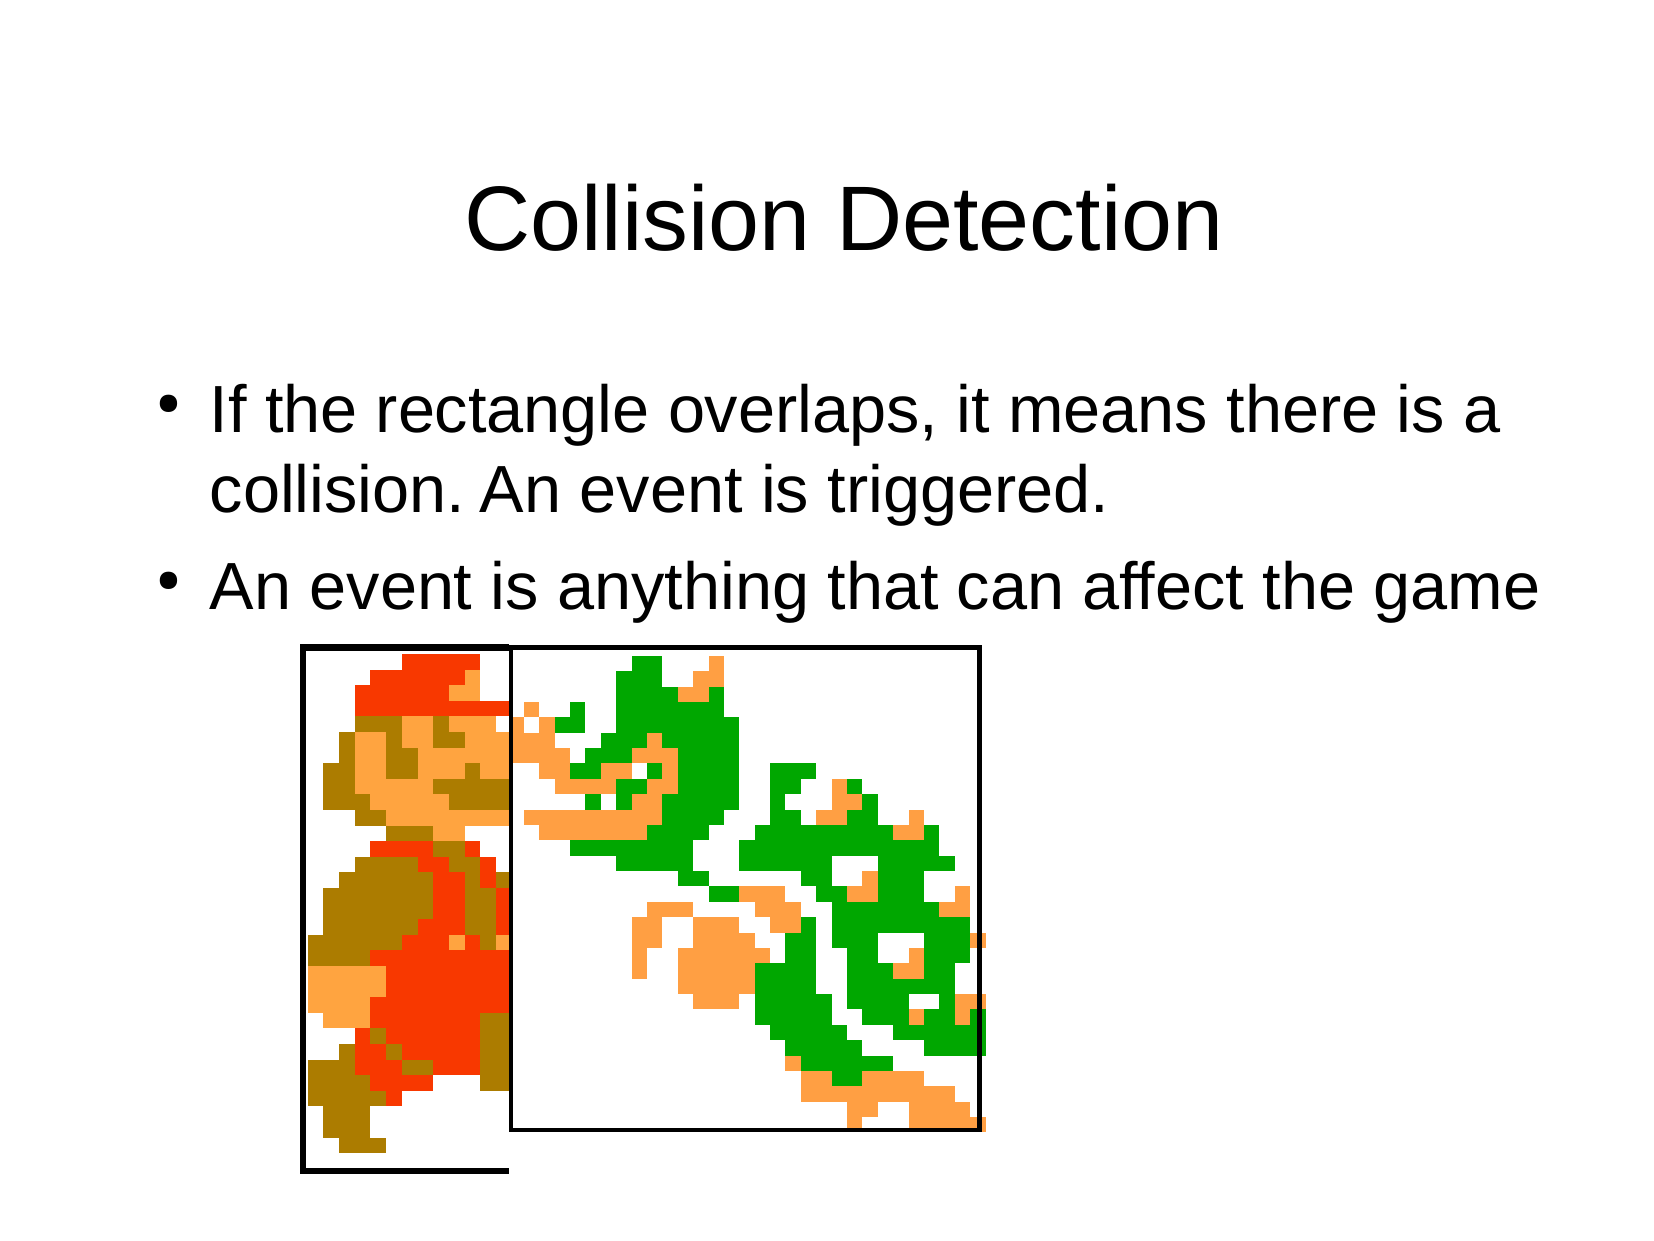

# Collision Detection
If the rectangle overlaps, it means there is a collision. An event is triggered.
An event is anything that can affect the game